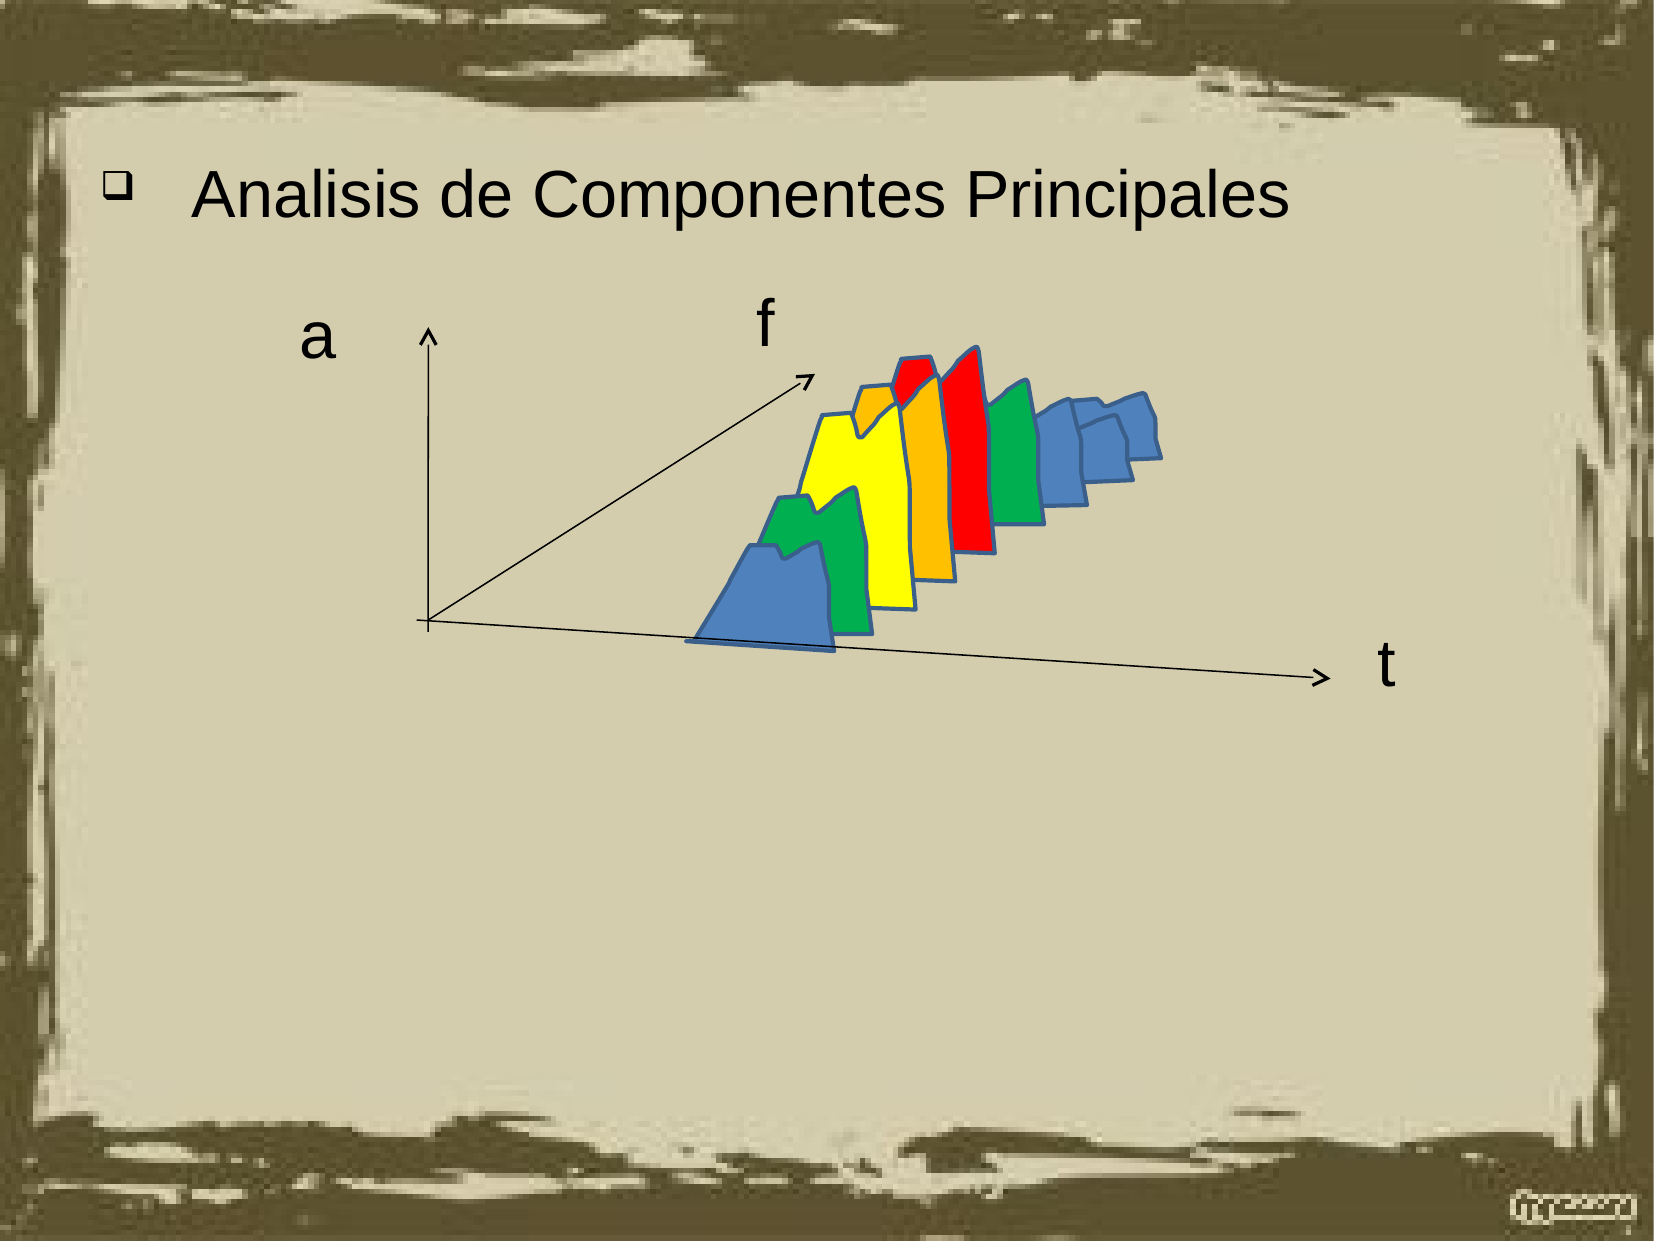

Analisis de Componentes Principales
f
a
t